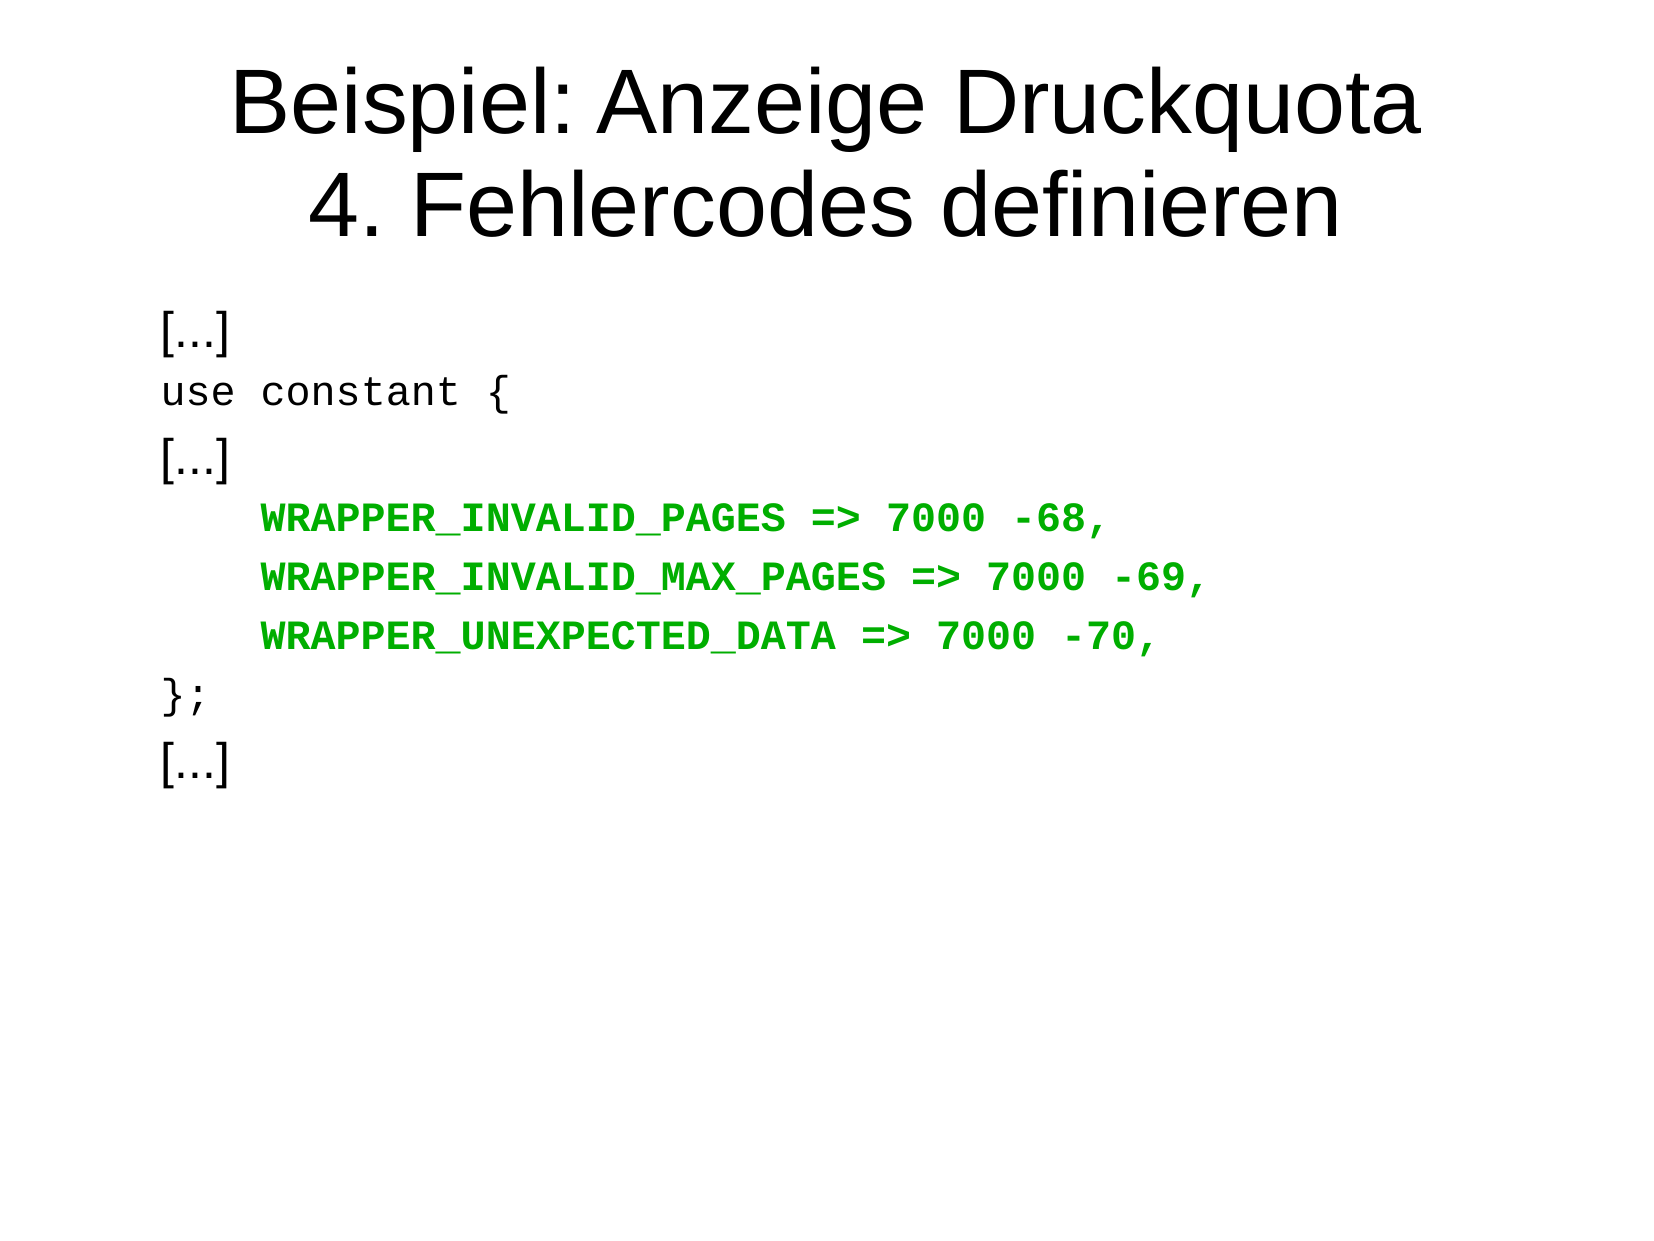

# Beispiel: Anzeige Druckquota 4. Fehlercodes definieren
[...]
use constant {
[...]
 WRAPPER_INVALID_PAGES => 7000 -68,
 WRAPPER_INVALID_MAX_PAGES => 7000 -69,
 WRAPPER_UNEXPECTED_DATA => 7000 -70,
};
[...]